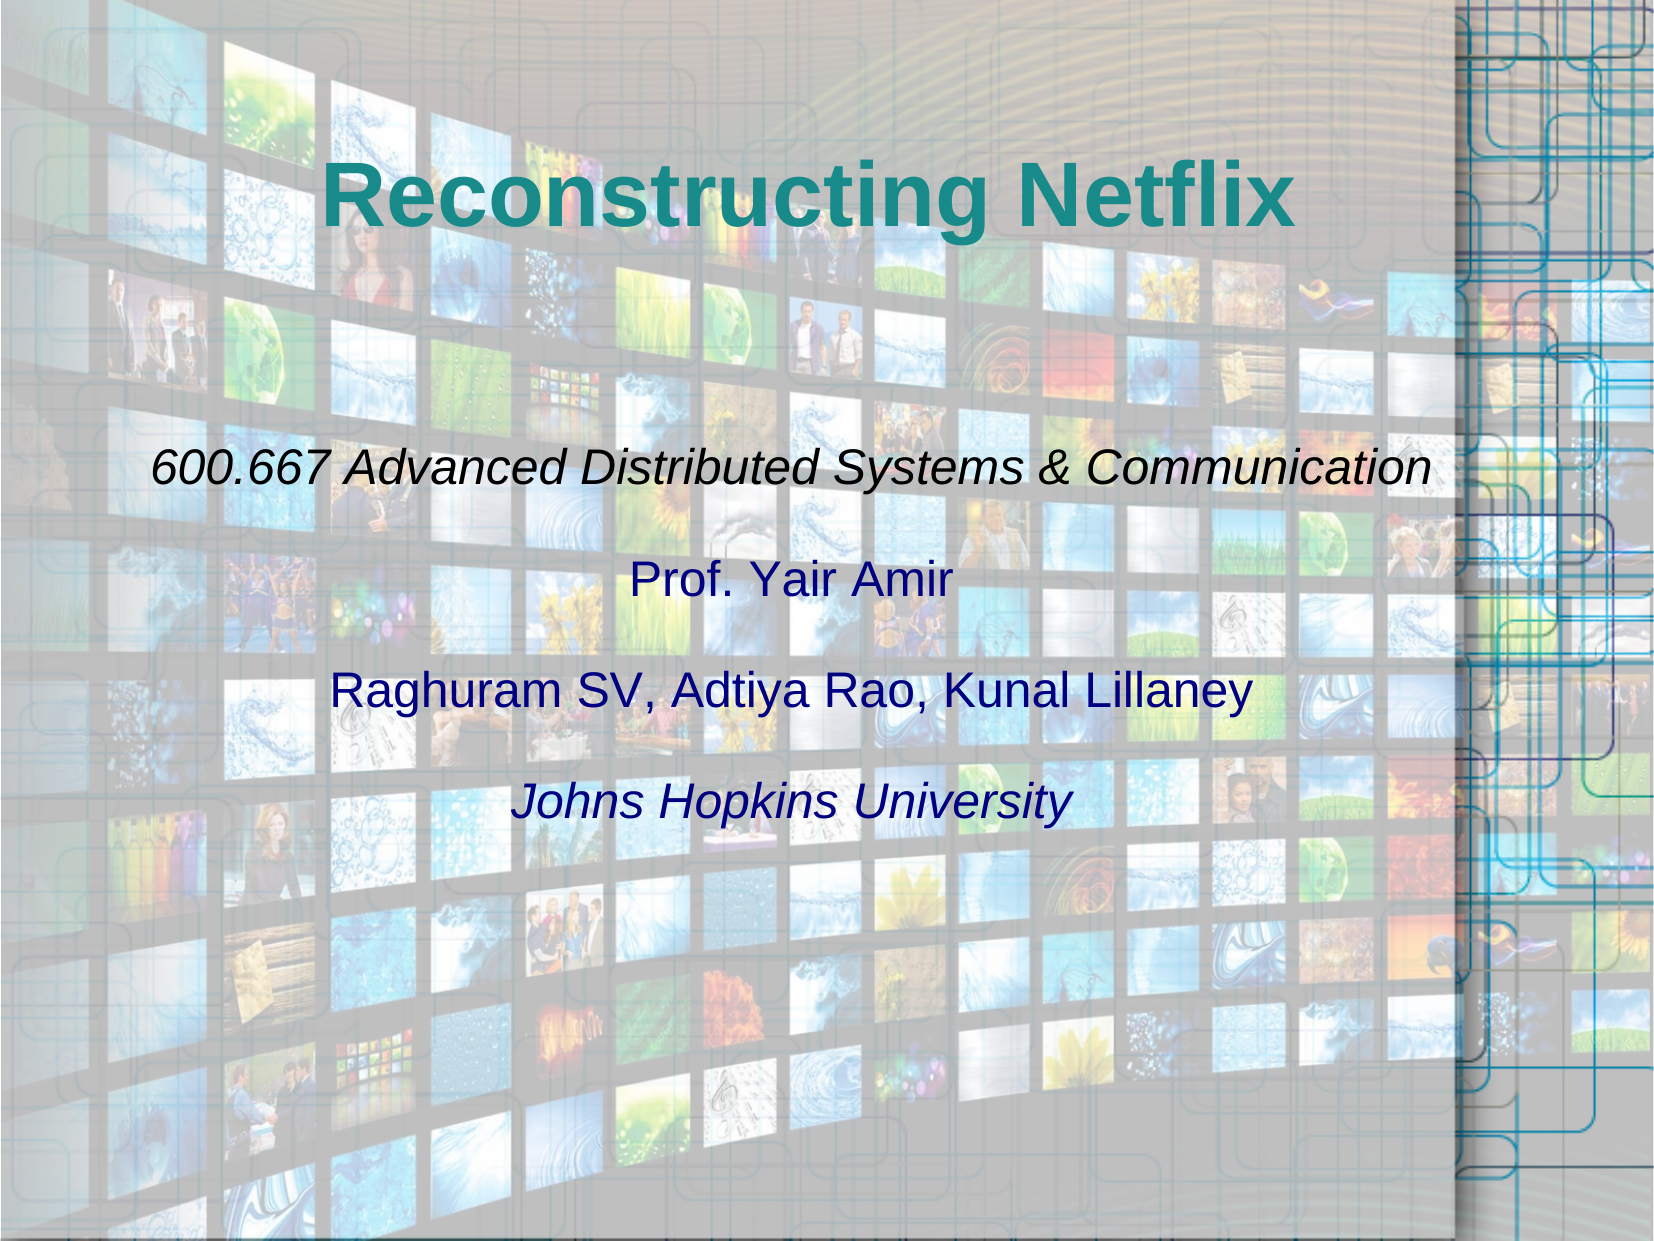

# Reconstructing Netflix
600.667 Advanced Distributed Systems & Communication
Prof. Yair Amir
Raghuram SV, Adtiya Rao, Kunal Lillaney
Johns Hopkins University